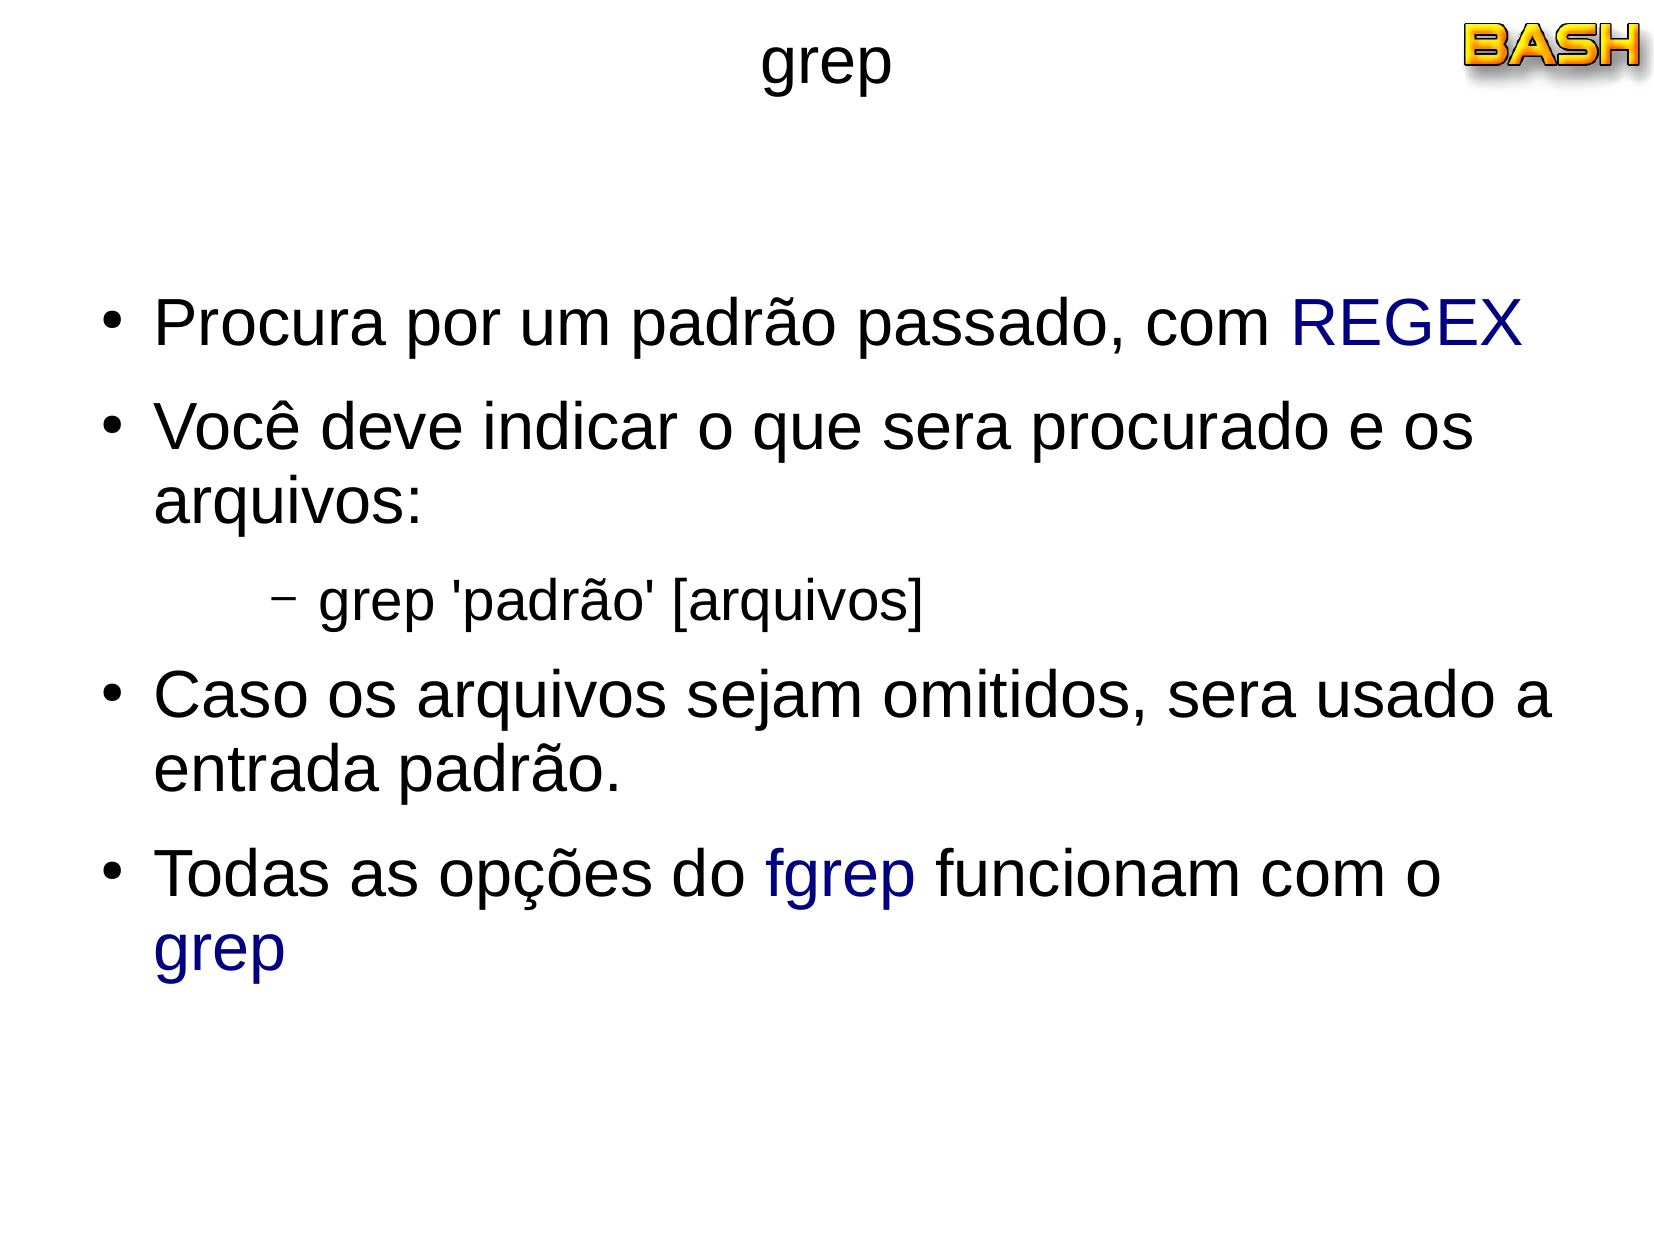

# grep
Procura por um padrão passado, com REGEX
Você deve indicar o que sera procurado e os arquivos:
grep 'padrão' [arquivos]
Caso os arquivos sejam omitidos, sera usado a entrada padrão.
Todas as opções do fgrep funcionam com o grep